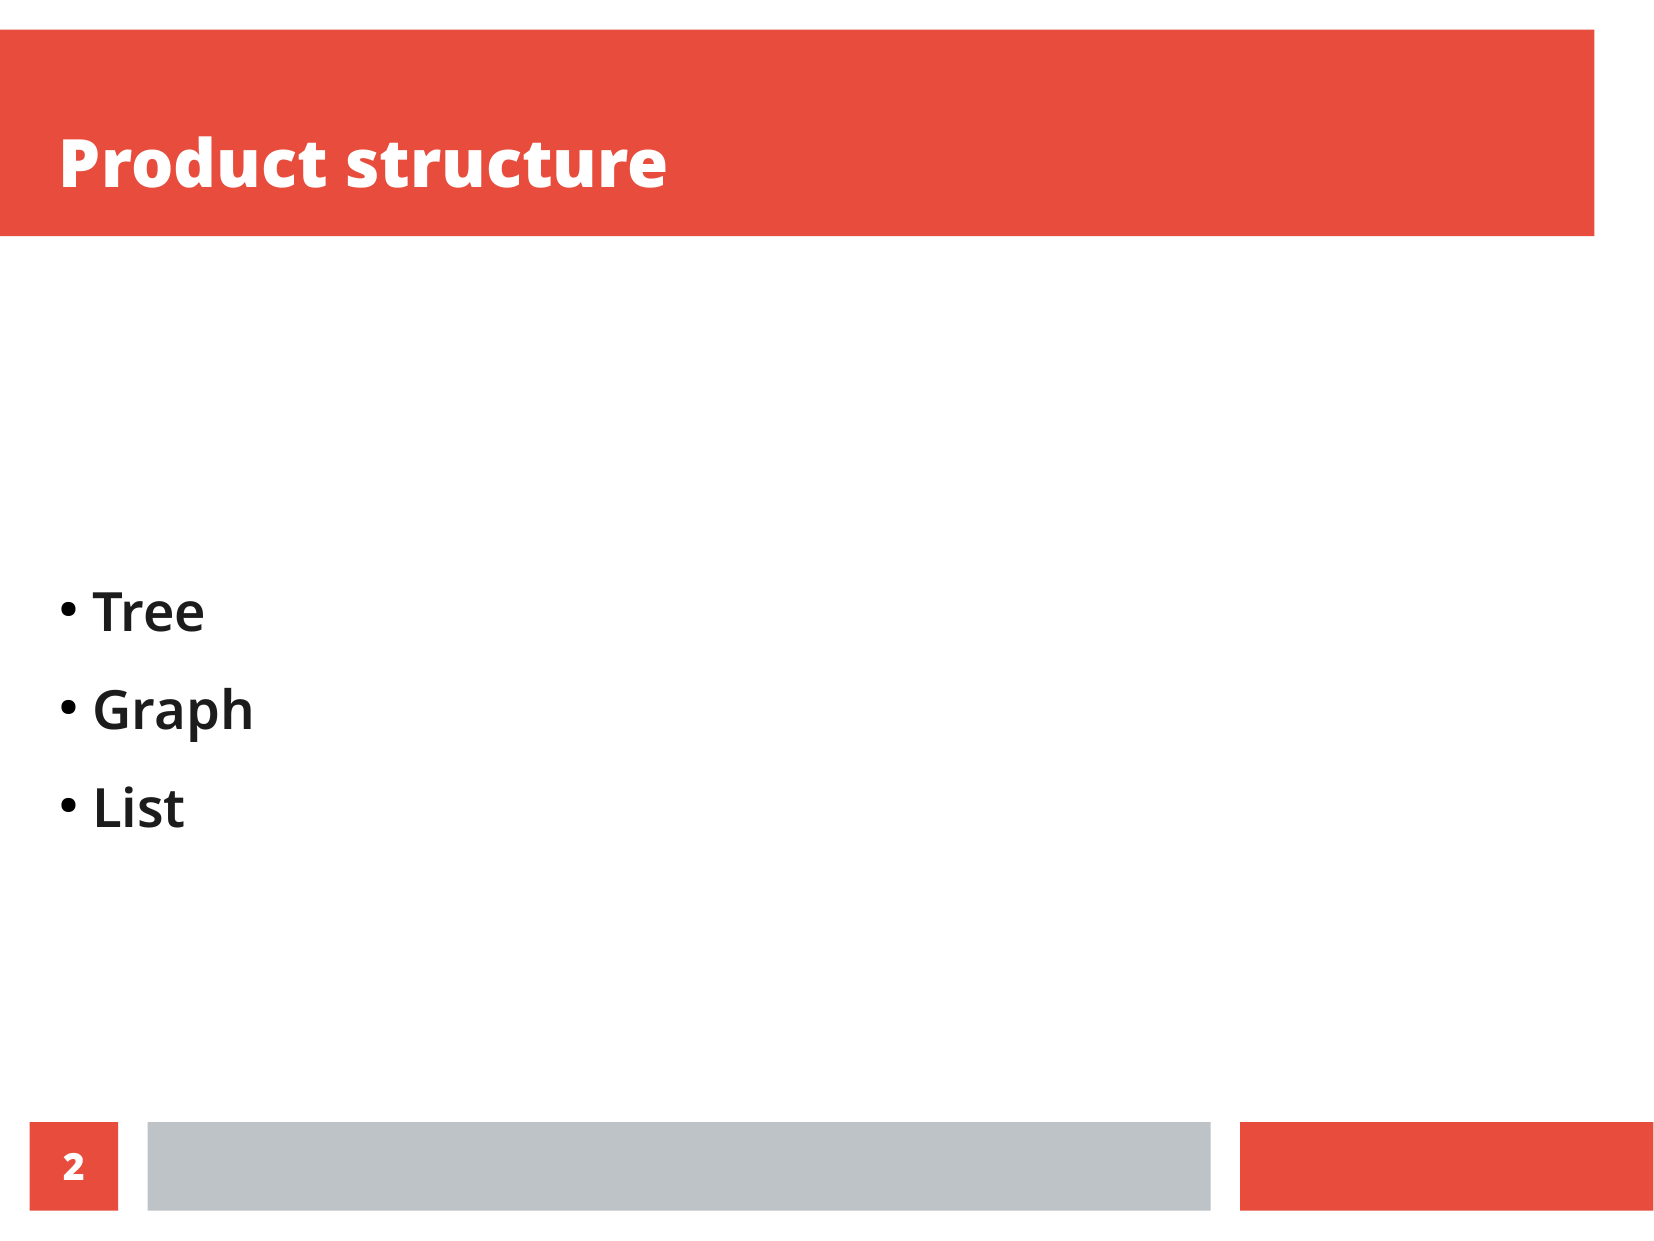

# Product structure
 Tree
 Graph
 List
2